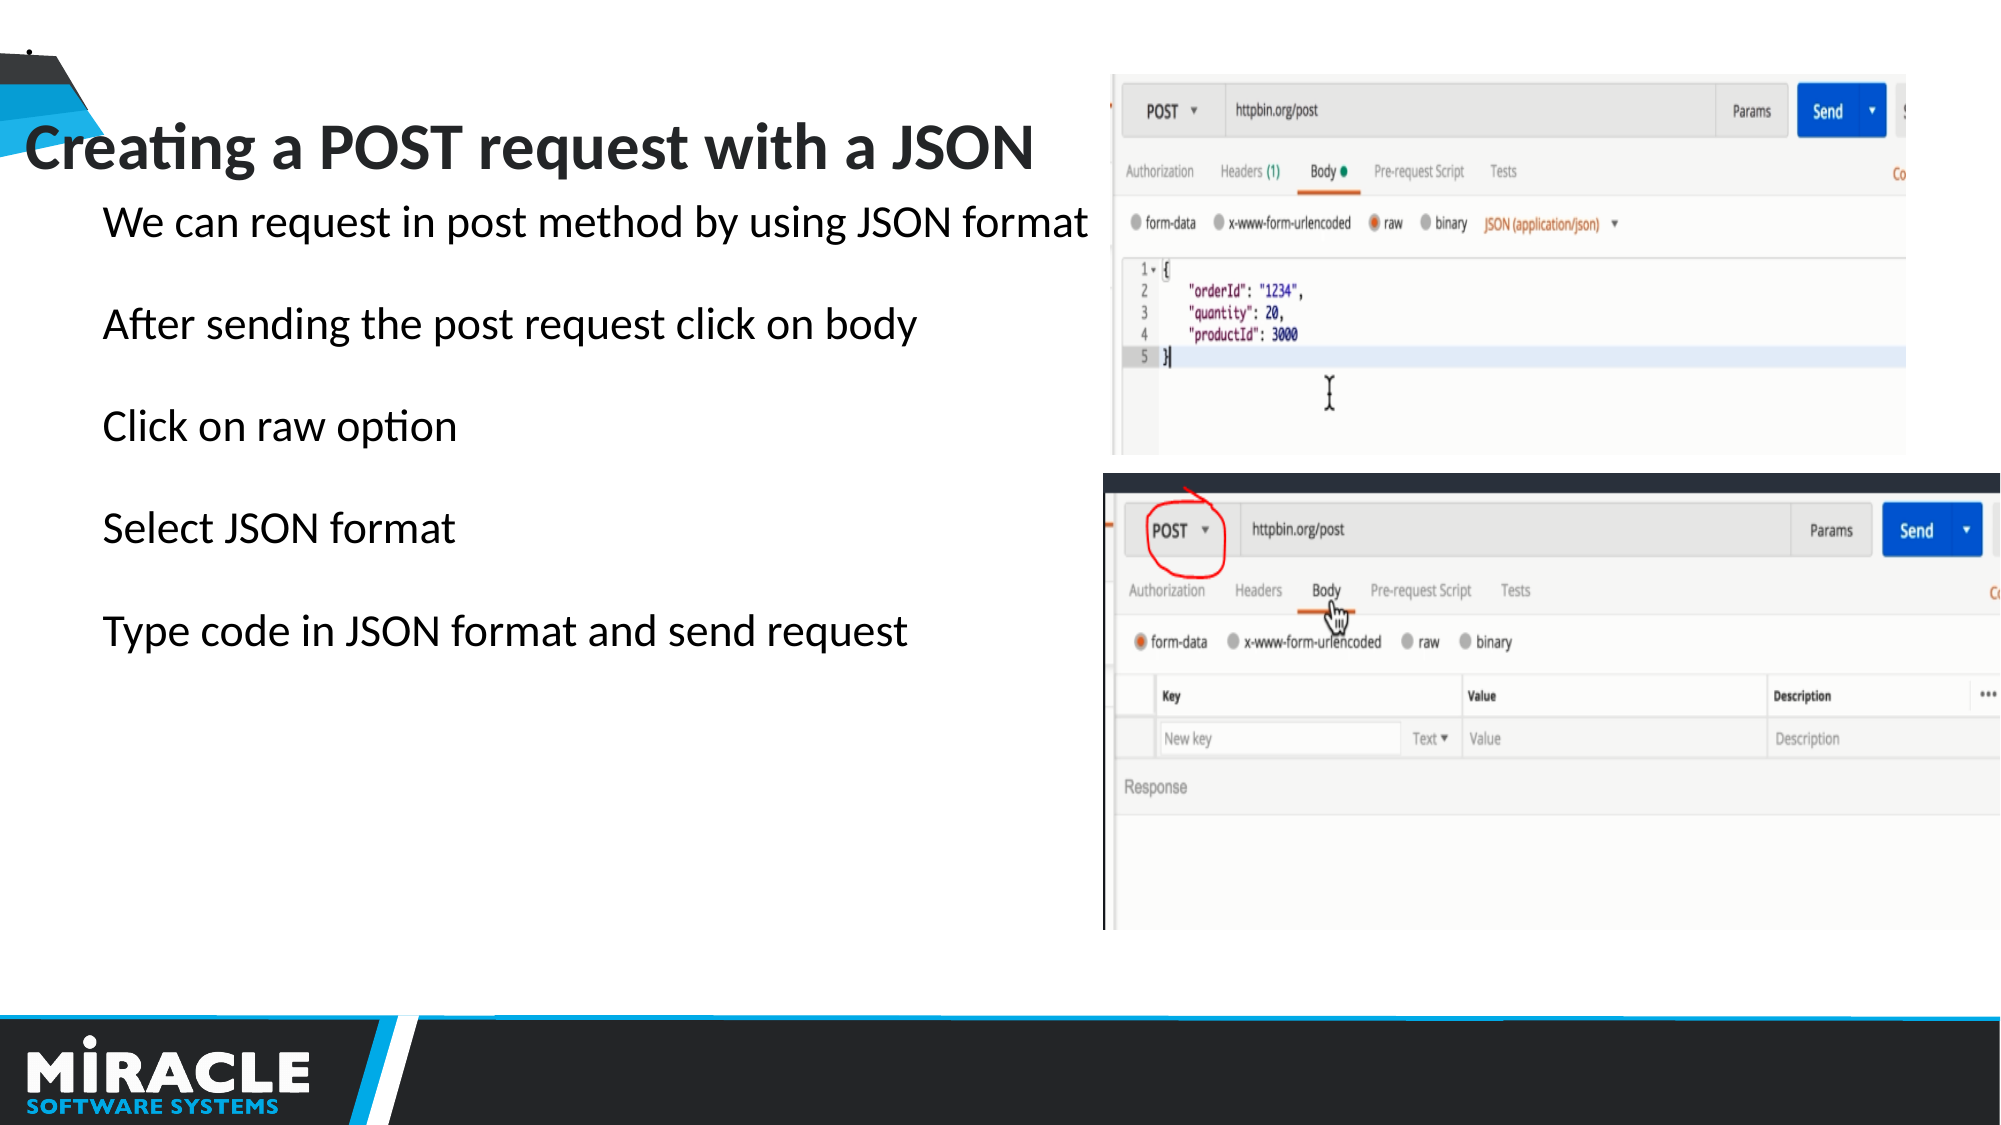

Creating a POST request with a JSON
We can request in post method by using JSON format
After sending the post request click on body
Click on raw option
Select JSON format
Type code in JSON format and send request